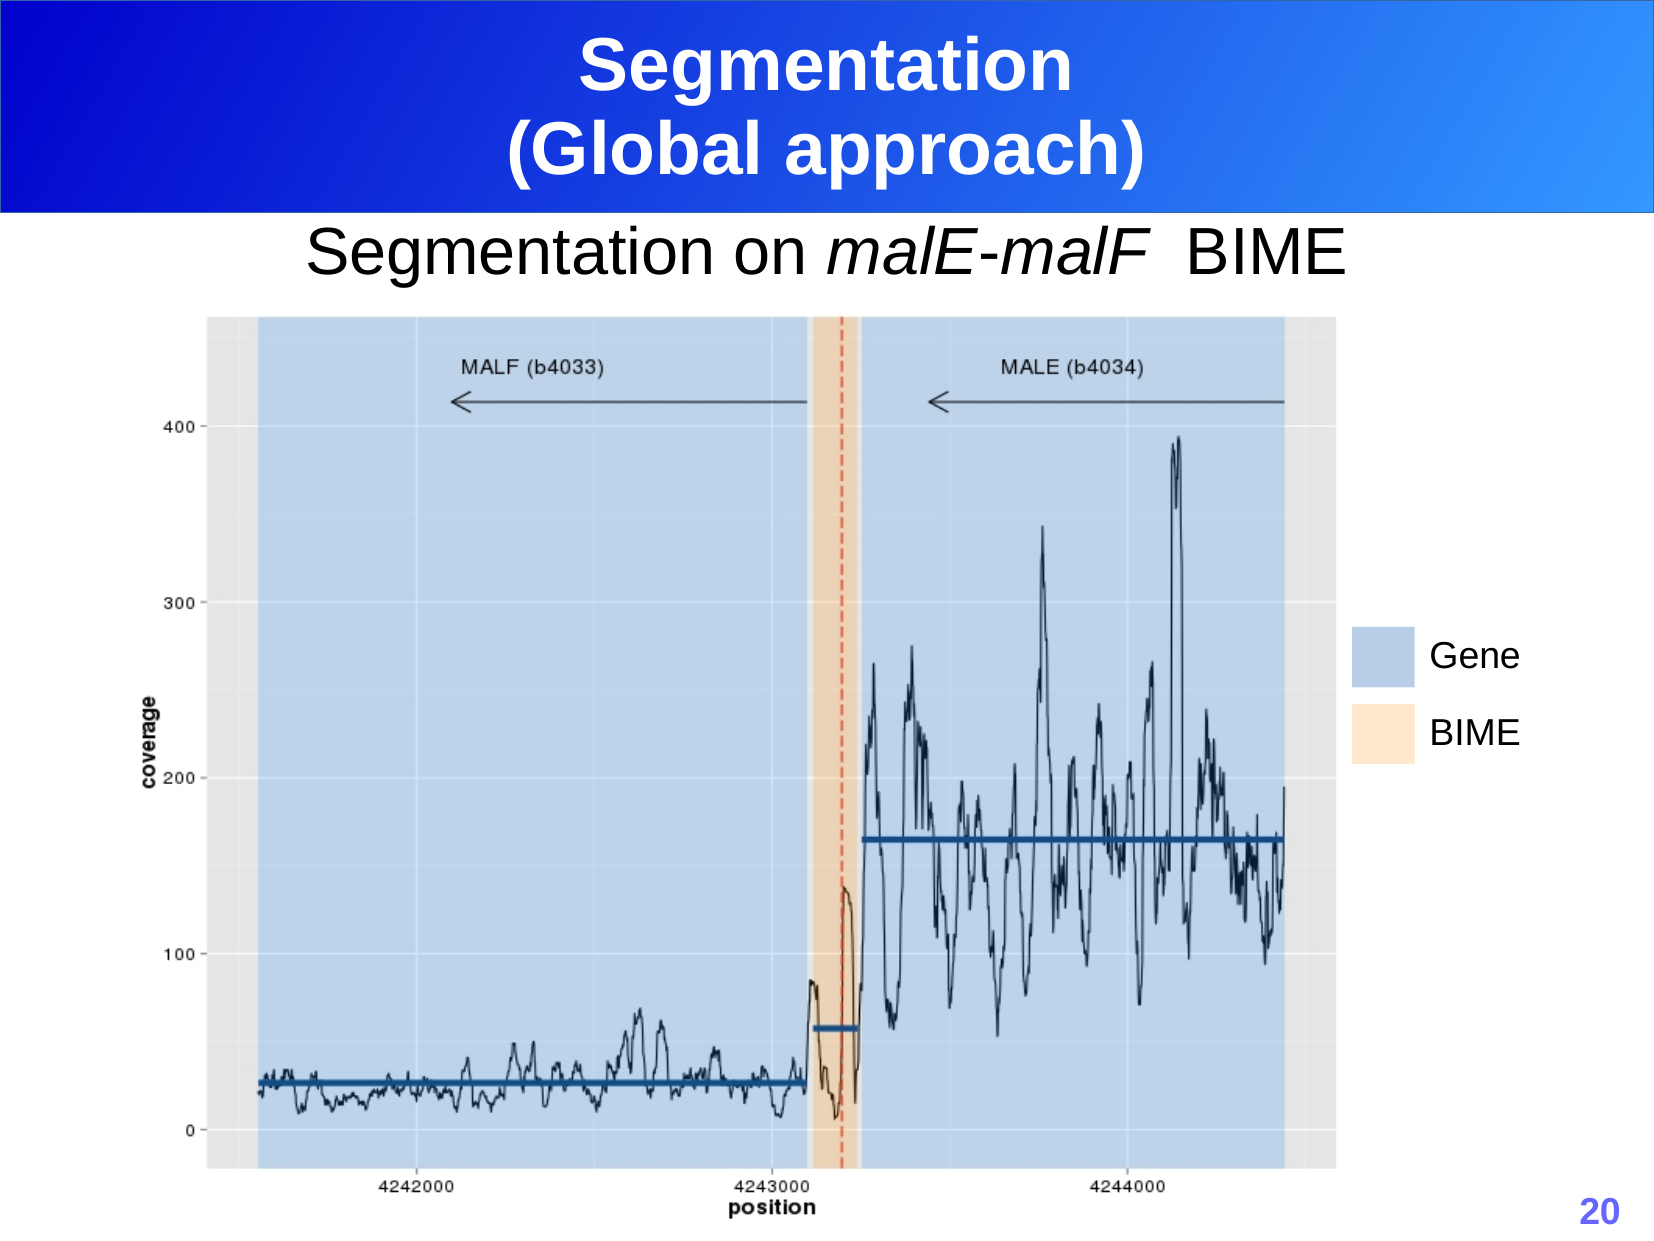

# Segmentation (Global approach)
Segmentation on malE-malF BIME
Gene
BIME
20